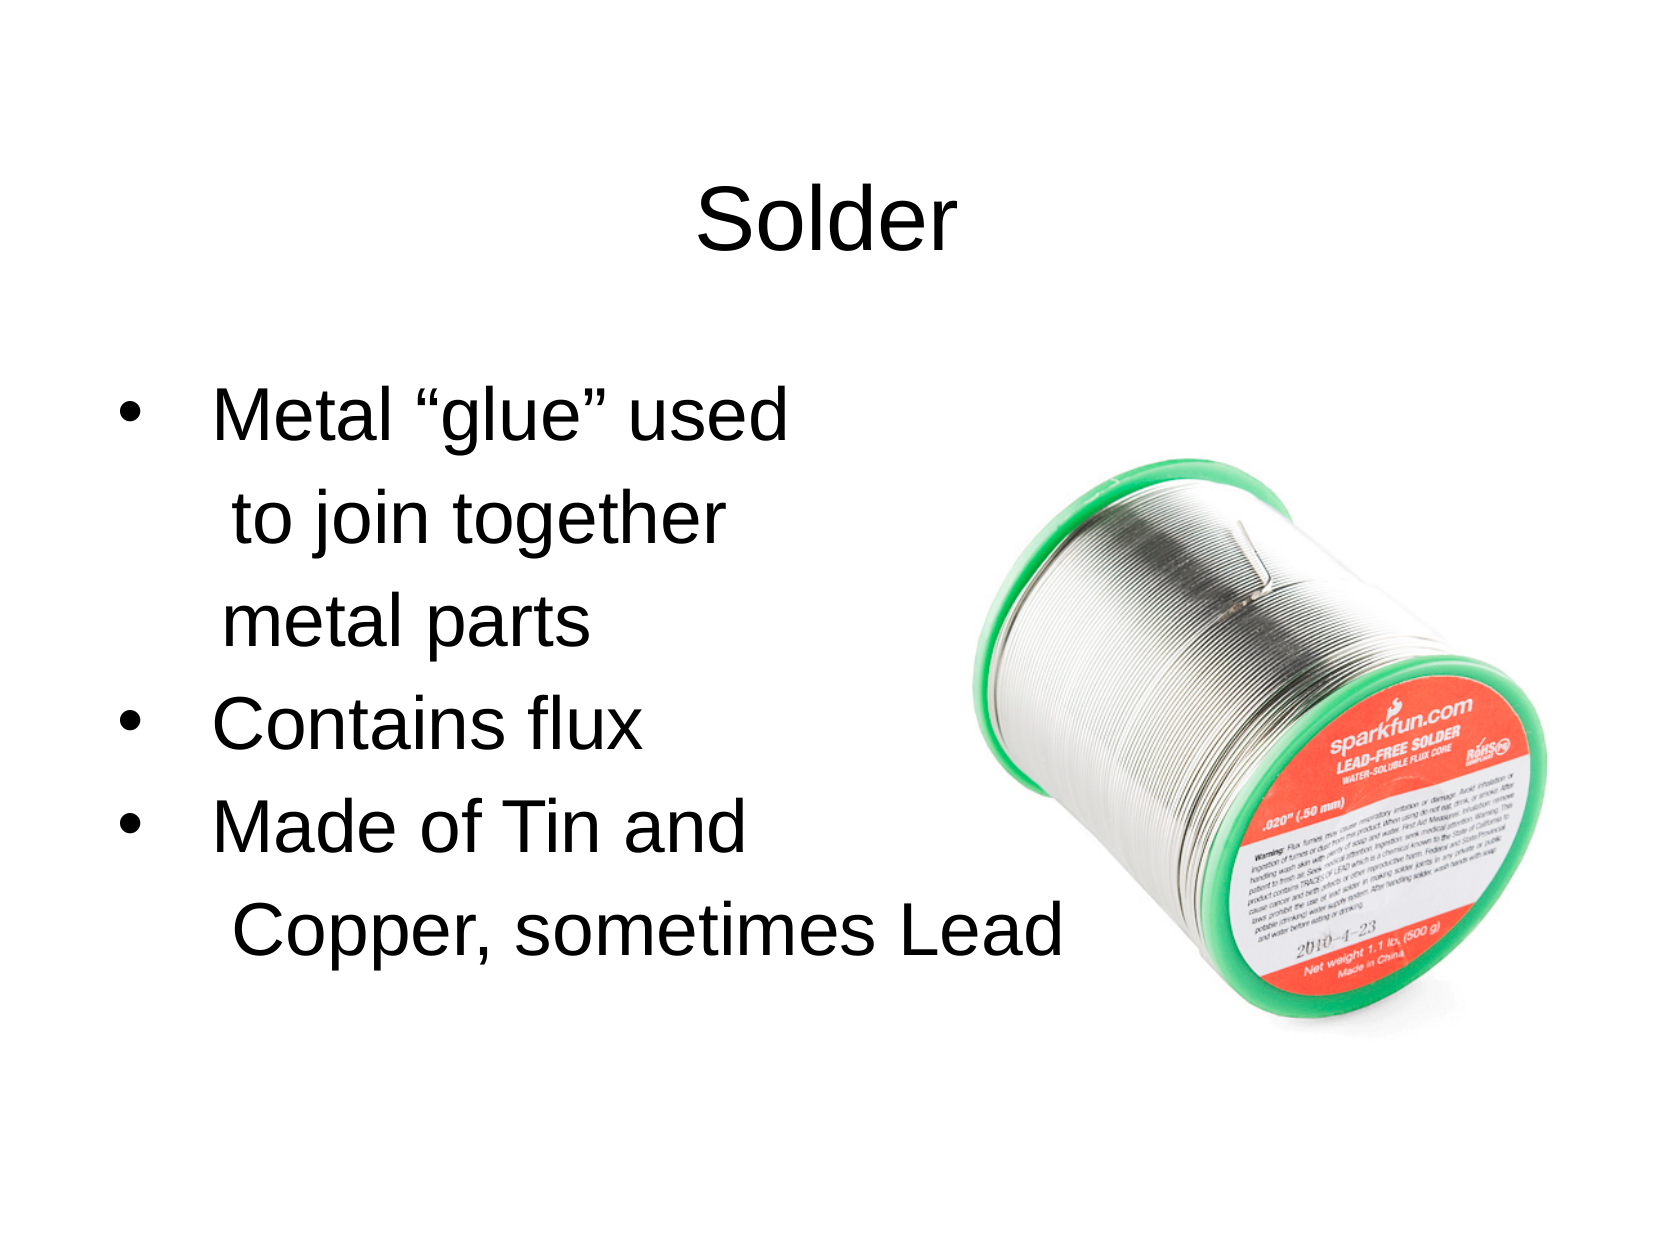

# Solder
Metal “glue” used
	 to join together
 metal parts
Contains flux
Made of Tin and
	 Copper, sometimes Lead